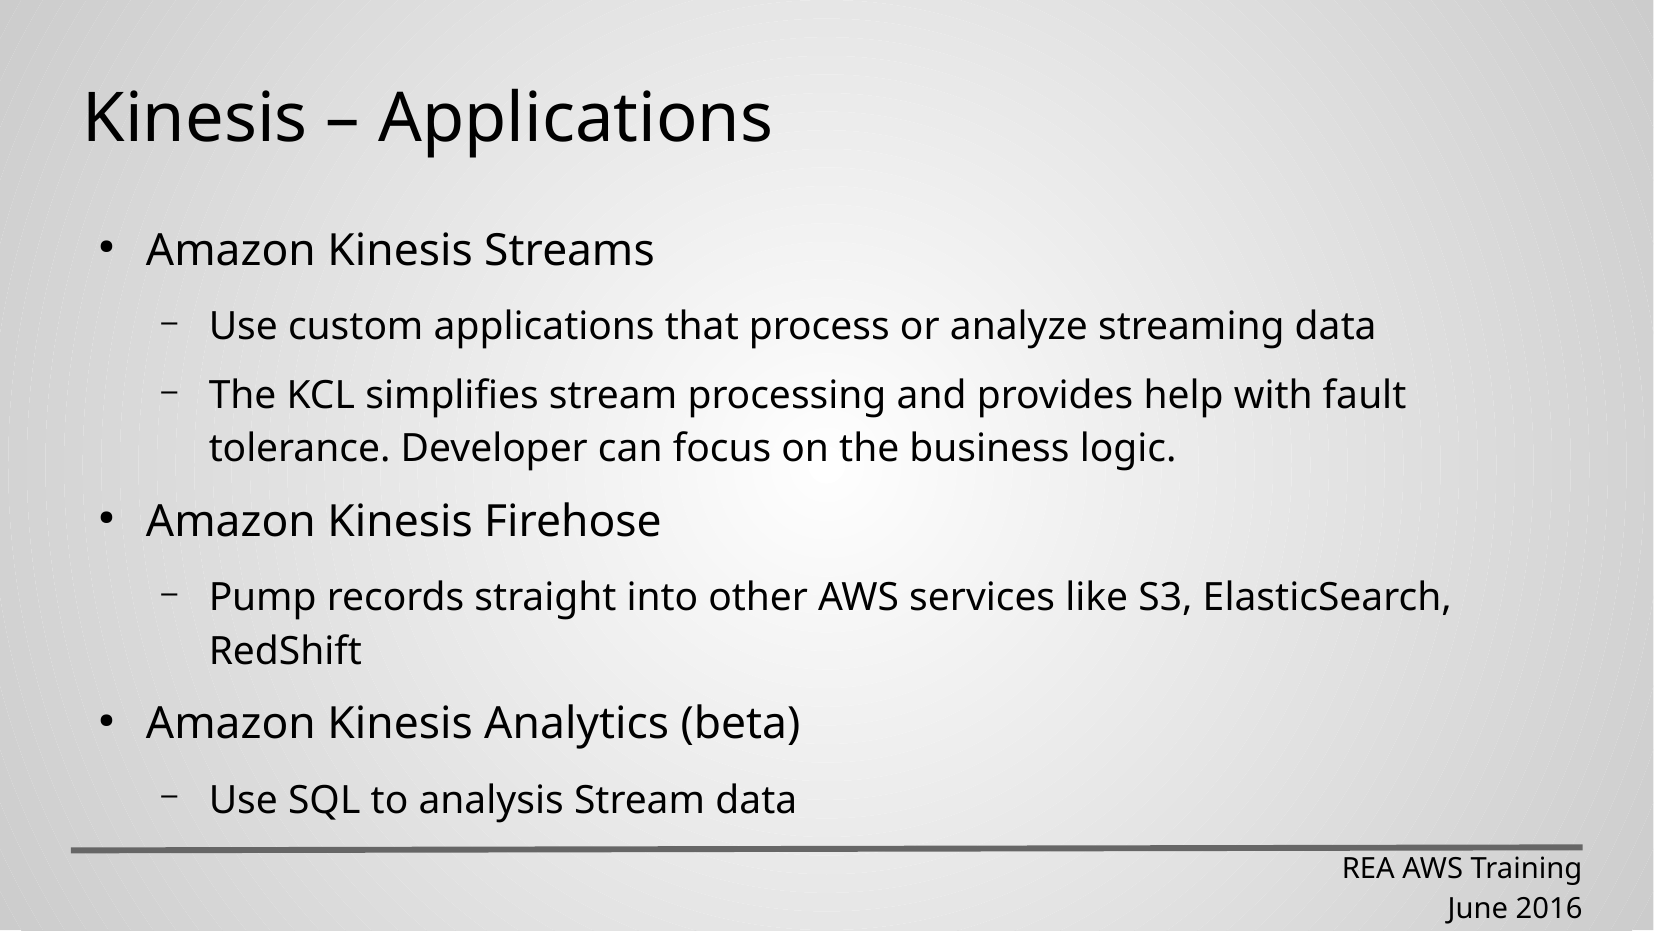

# Kinesis – Applications
Amazon Kinesis Streams
Use custom applications that process or analyze streaming data
The KCL simplifies stream processing and provides help with fault tolerance. Developer can focus on the business logic.
Amazon Kinesis Firehose
Pump records straight into other AWS services like S3, ElasticSearch, RedShift
Amazon Kinesis Analytics (beta)
Use SQL to analysis Stream data